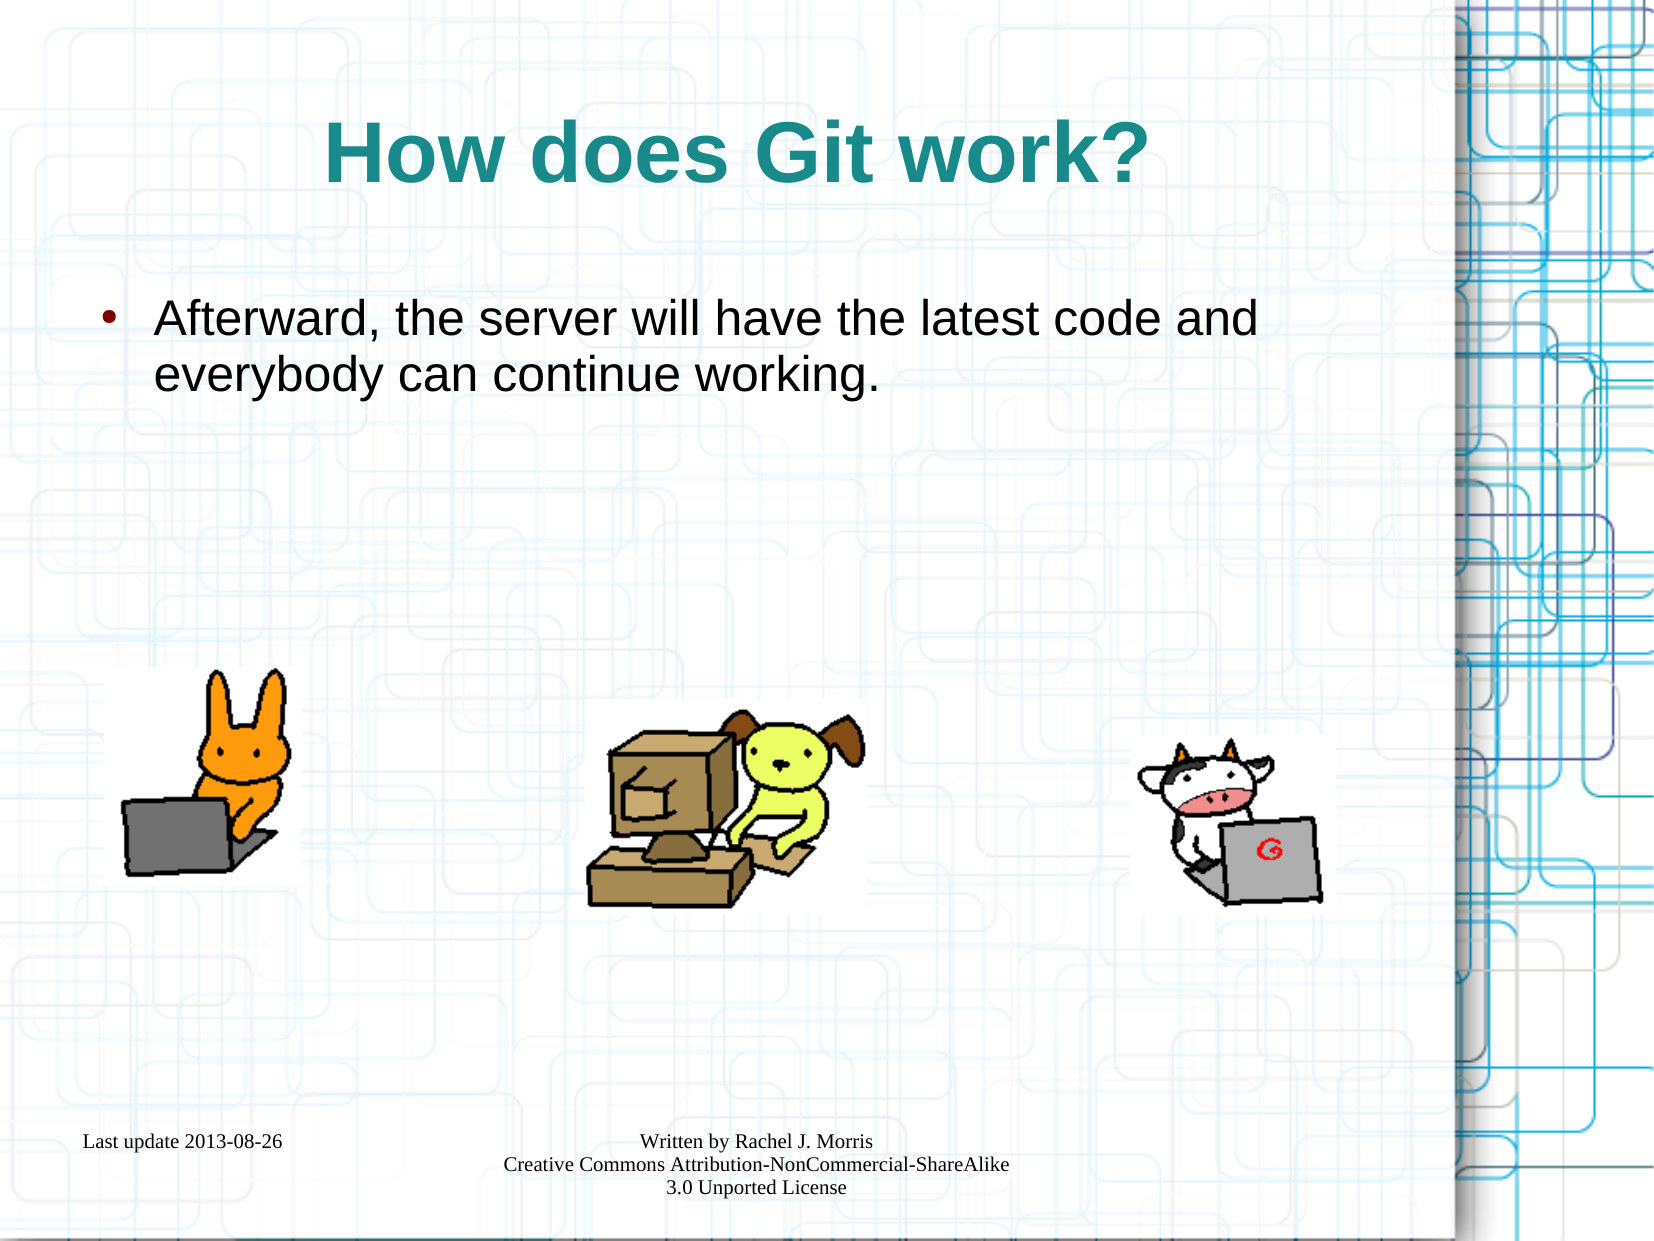

# How does Git work?
Afterward, the server will have the latest code and everybody can continue working.